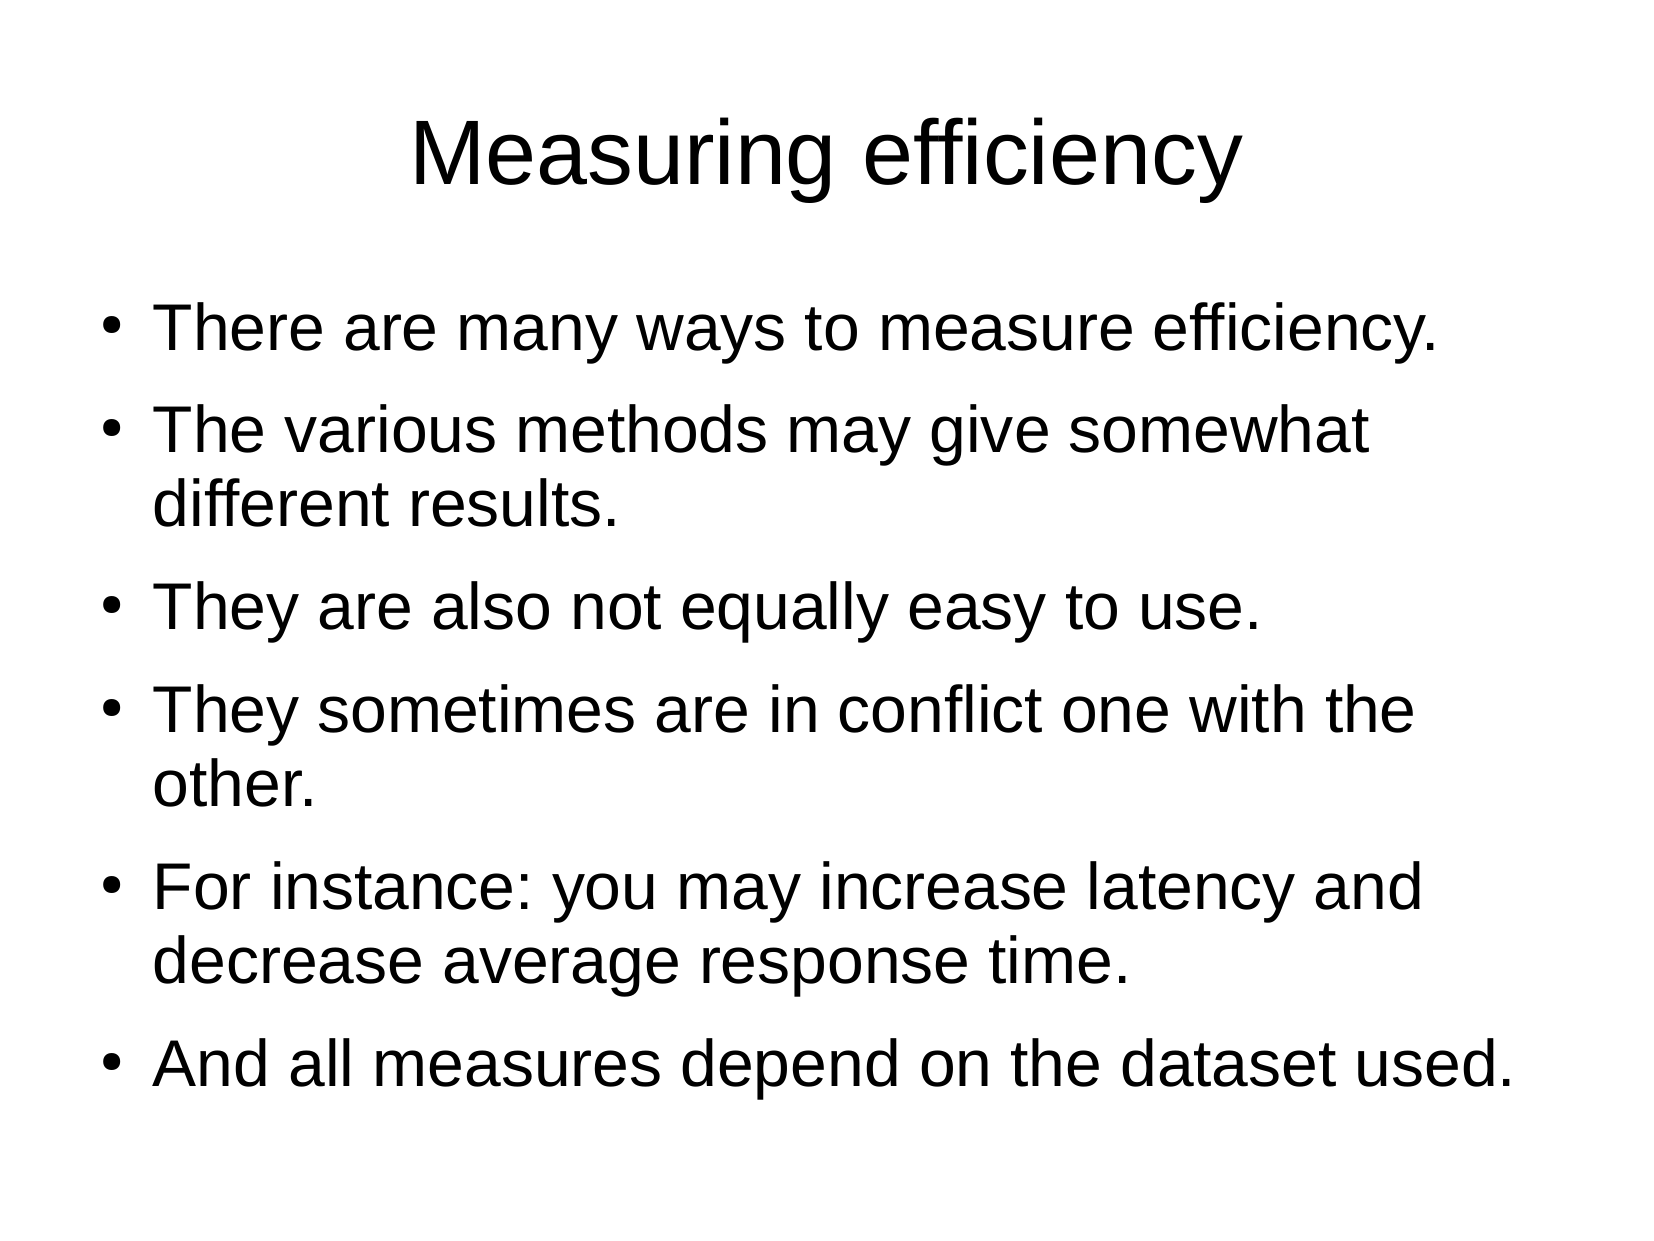

# Measuring efficiency
There are many ways to measure efficiency.
The various methods may give somewhat different results.
They are also not equally easy to use.
They sometimes are in conflict one with the other.
For instance: you may increase latency and decrease average response time.
And all measures depend on the dataset used.